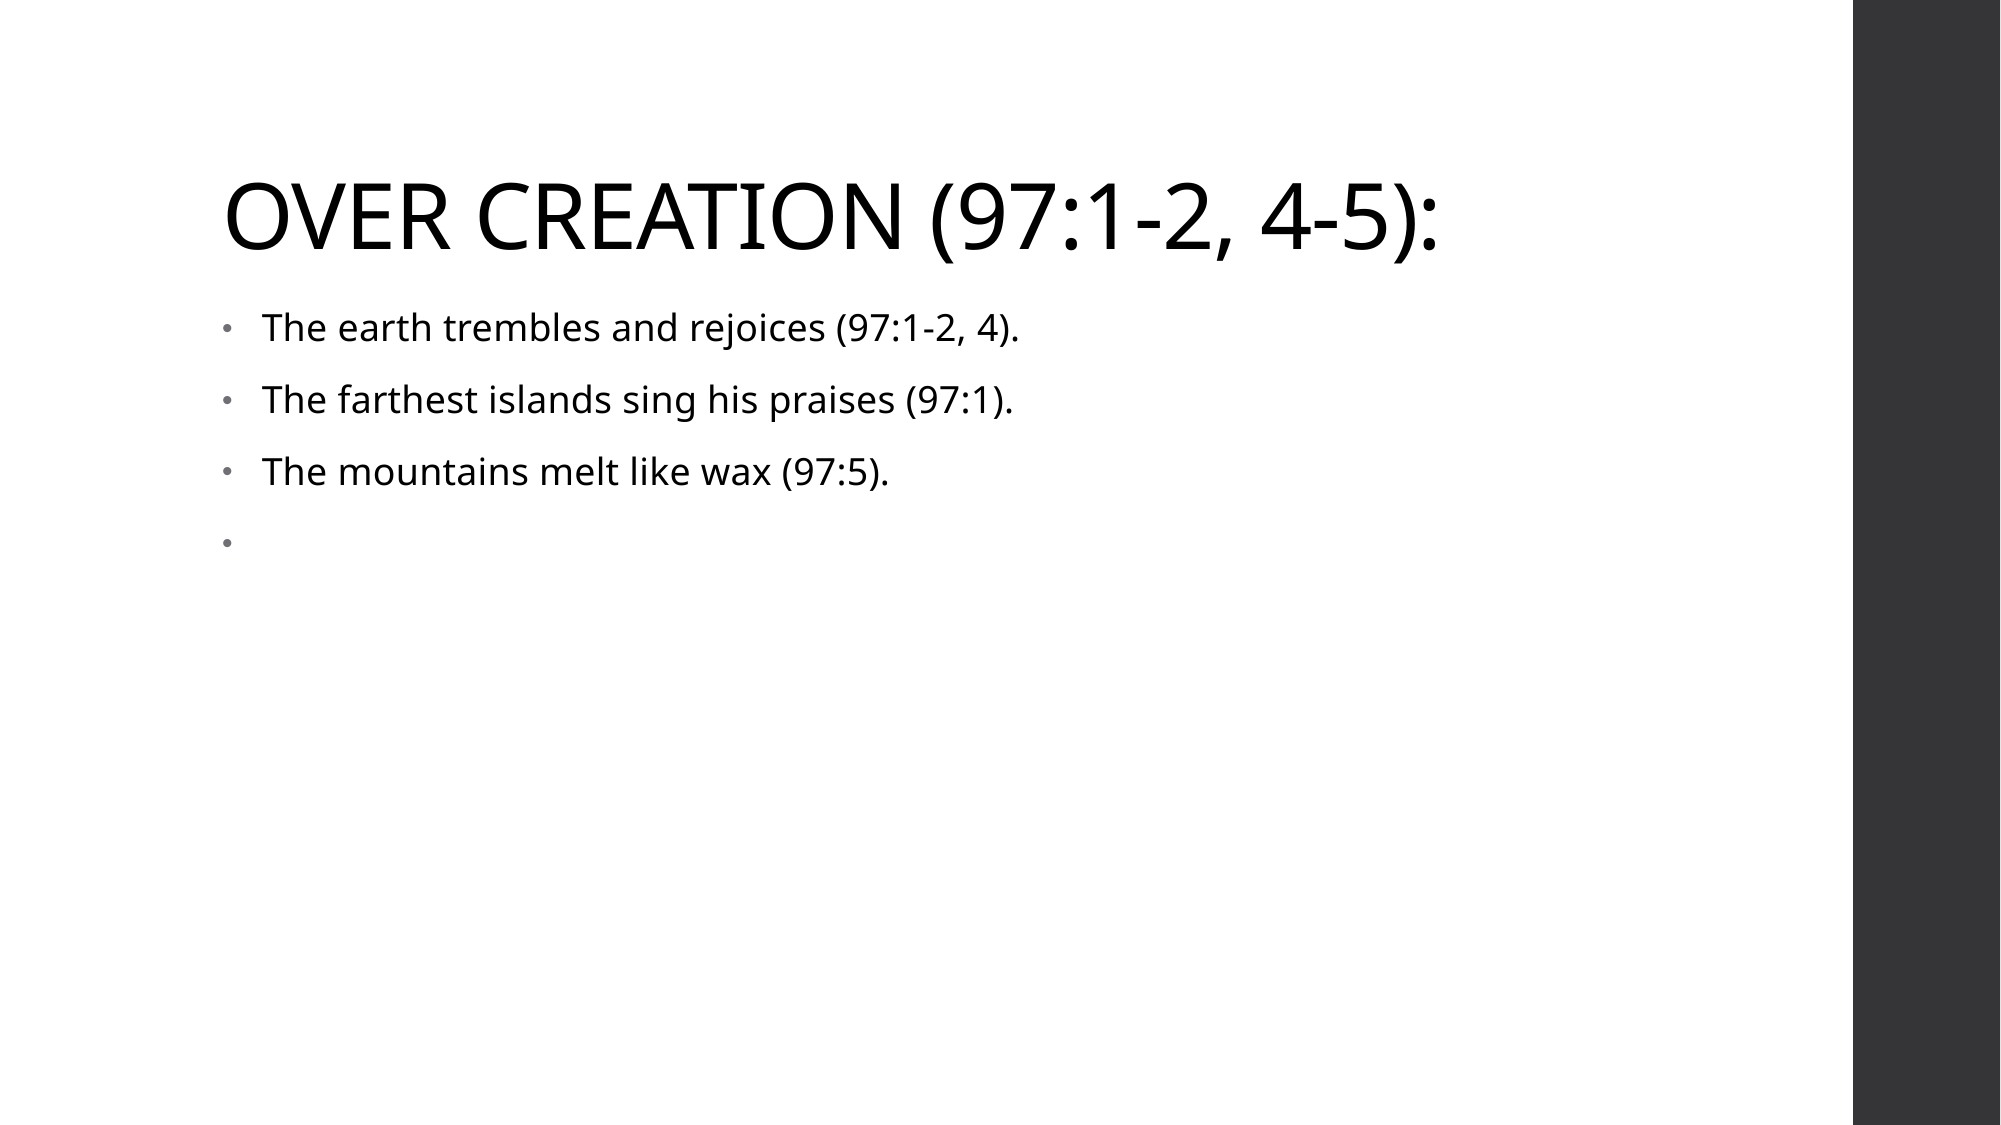

# OVER CREATION (97:1-2, 4-5):
 The earth trembles and rejoices (97:1-2, 4).
 The farthest islands sing his praises (97:1).
 The mountains melt like wax (97:5).